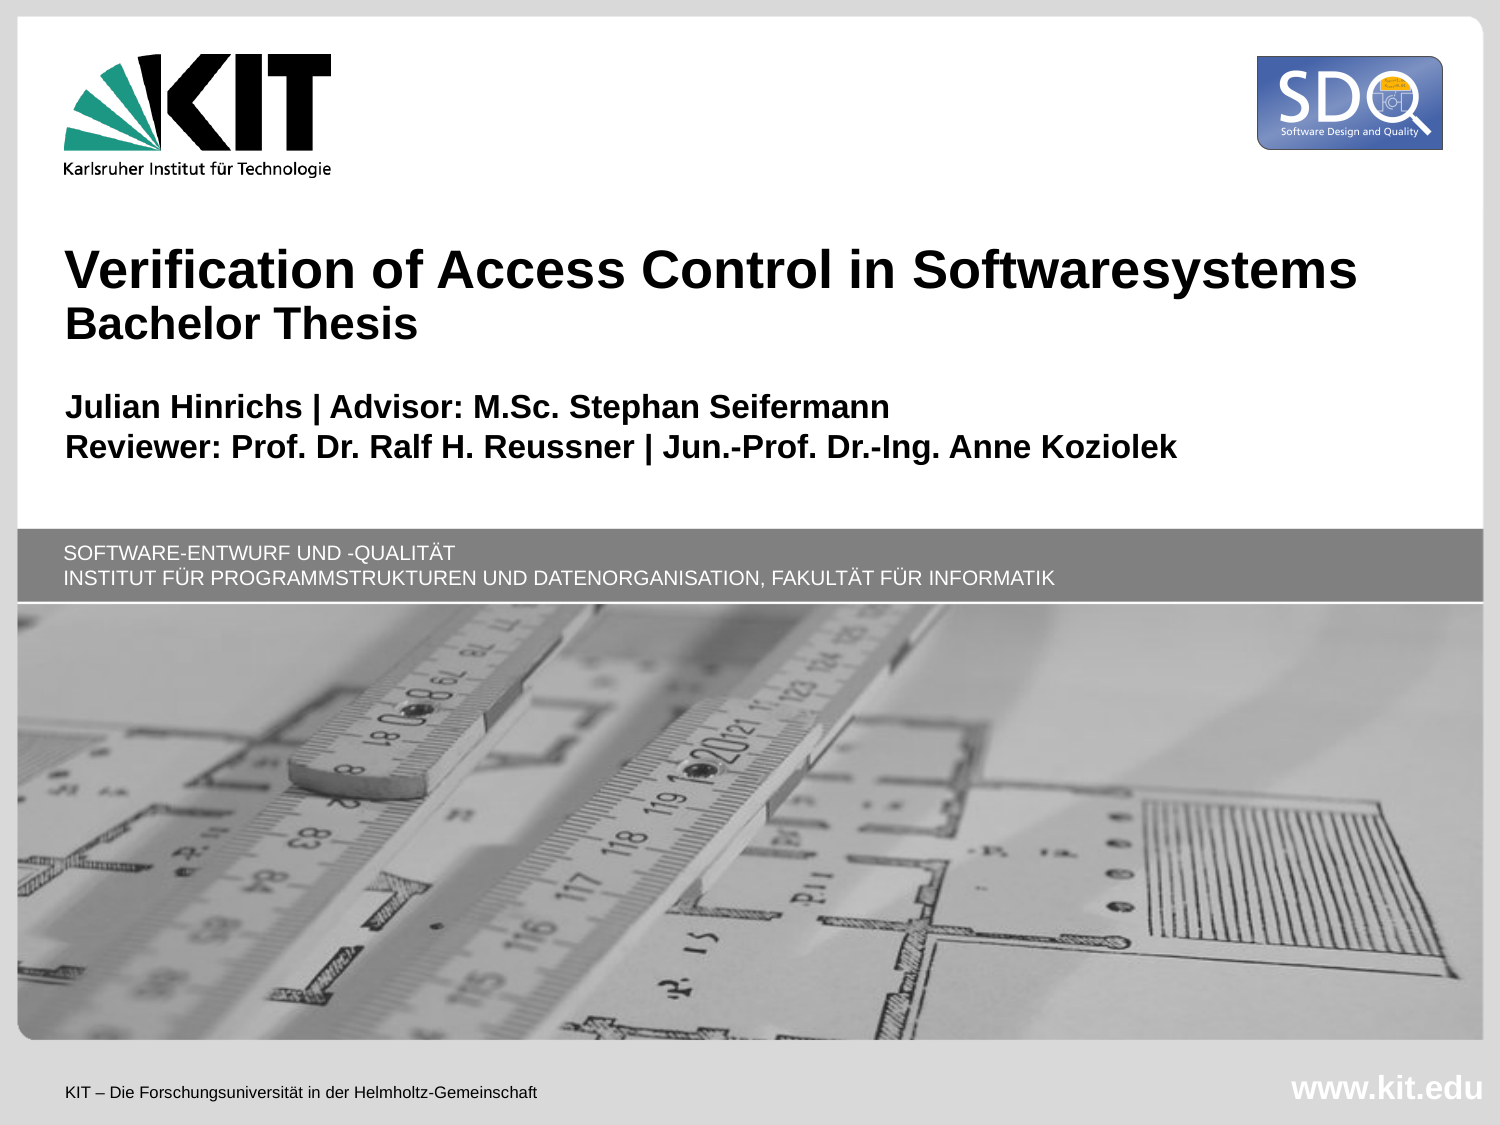

Verification of Access Control in Softwaresystems
Bachelor Thesis
Julian Hinrichs | Advisor: M.Sc. Stephan Seifermann
Reviewer: Prof. Dr. Ralf H. Reussner | Jun.-Prof. Dr.-Ing. Anne Koziolek